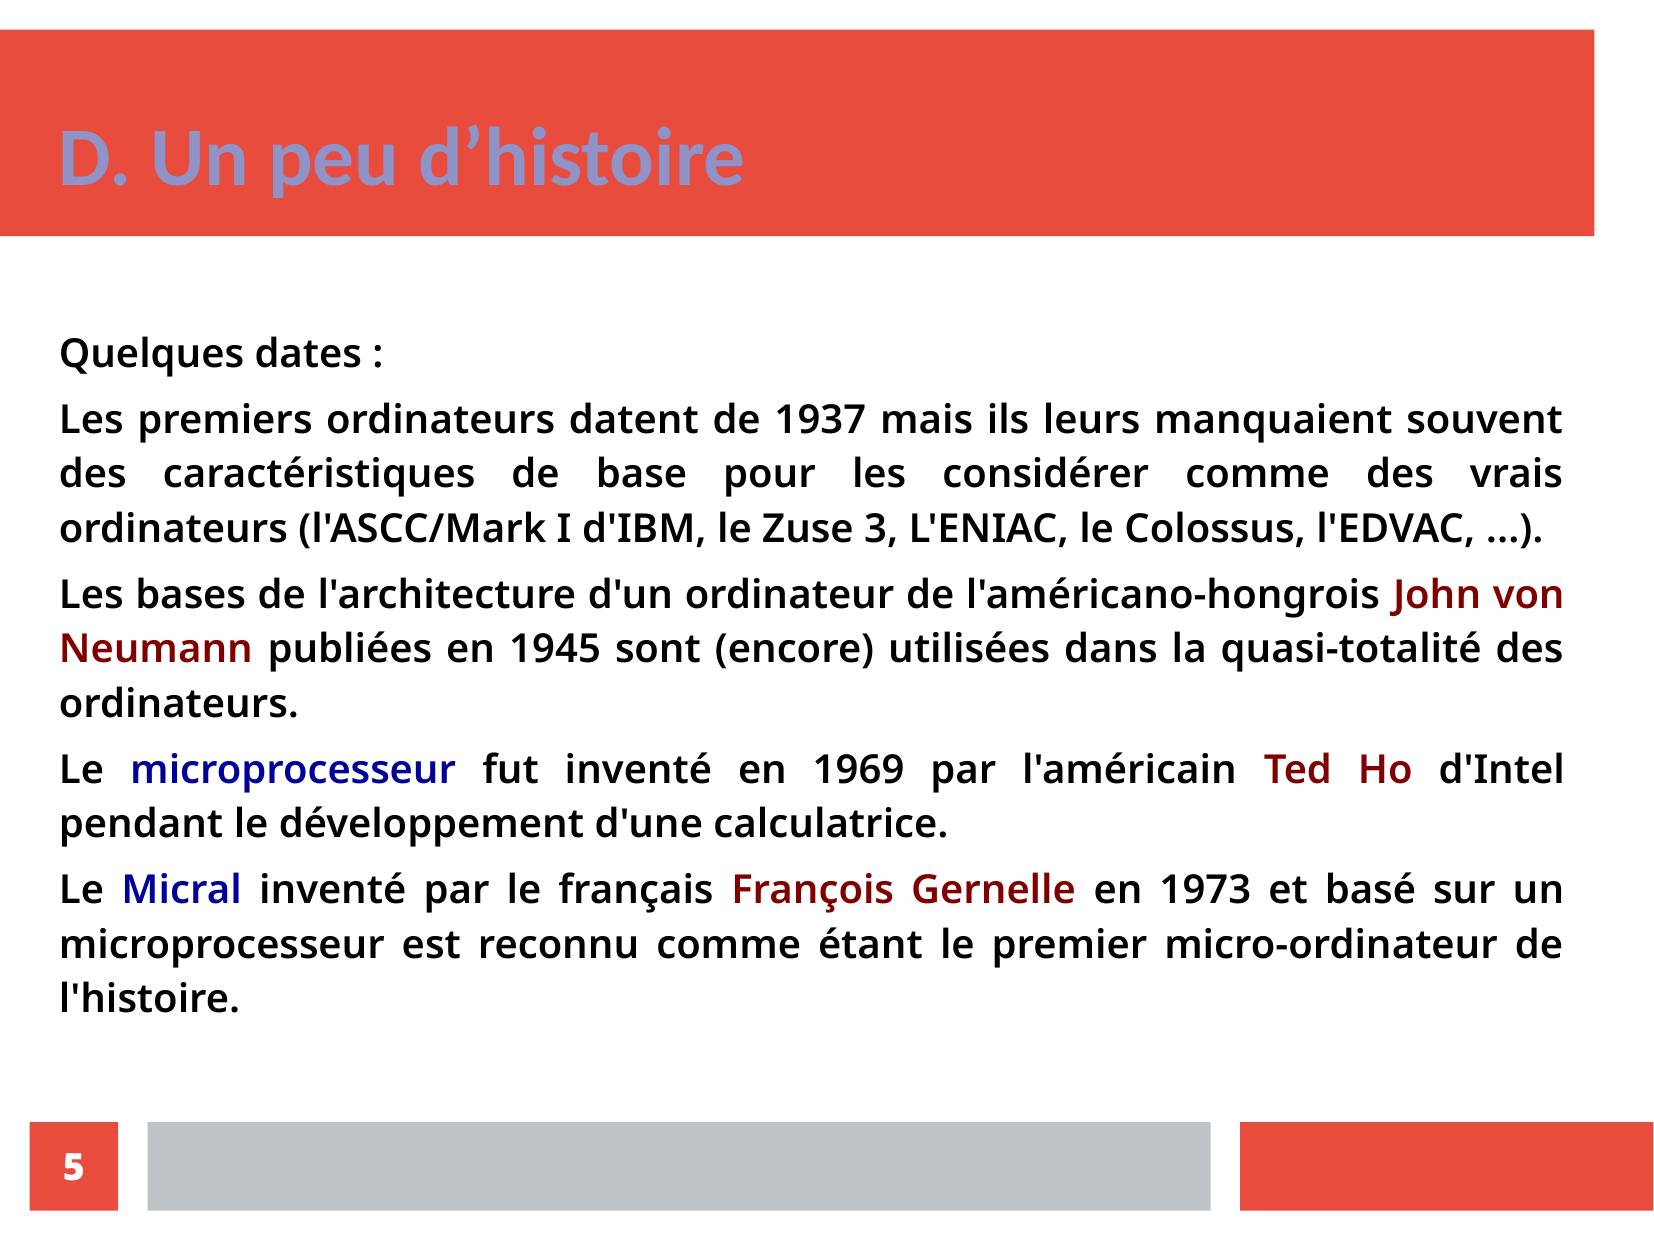

# D. Un peu d’histoire
Quelques dates :
Les premiers ordinateurs datent de 1937 mais ils leurs manquaient souvent des caractéristiques de base pour les considérer comme des vrais ordinateurs (l'ASCC/Mark I d'IBM, le Zuse 3, L'ENIAC, le Colossus, l'EDVAC, ...).
Les bases de l'architecture d'un ordinateur de l'américano-hongrois John von Neumann publiées en 1945 sont (encore) utilisées dans la quasi-totalité des ordinateurs.
Le microprocesseur fut inventé en 1969 par l'américain Ted Ho d'Intel pendant le développement d'une calculatrice.
Le Micral inventé par le français François Gernelle en 1973 et basé sur un microprocesseur est reconnu comme étant le premier micro-ordinateur de l'histoire.
5